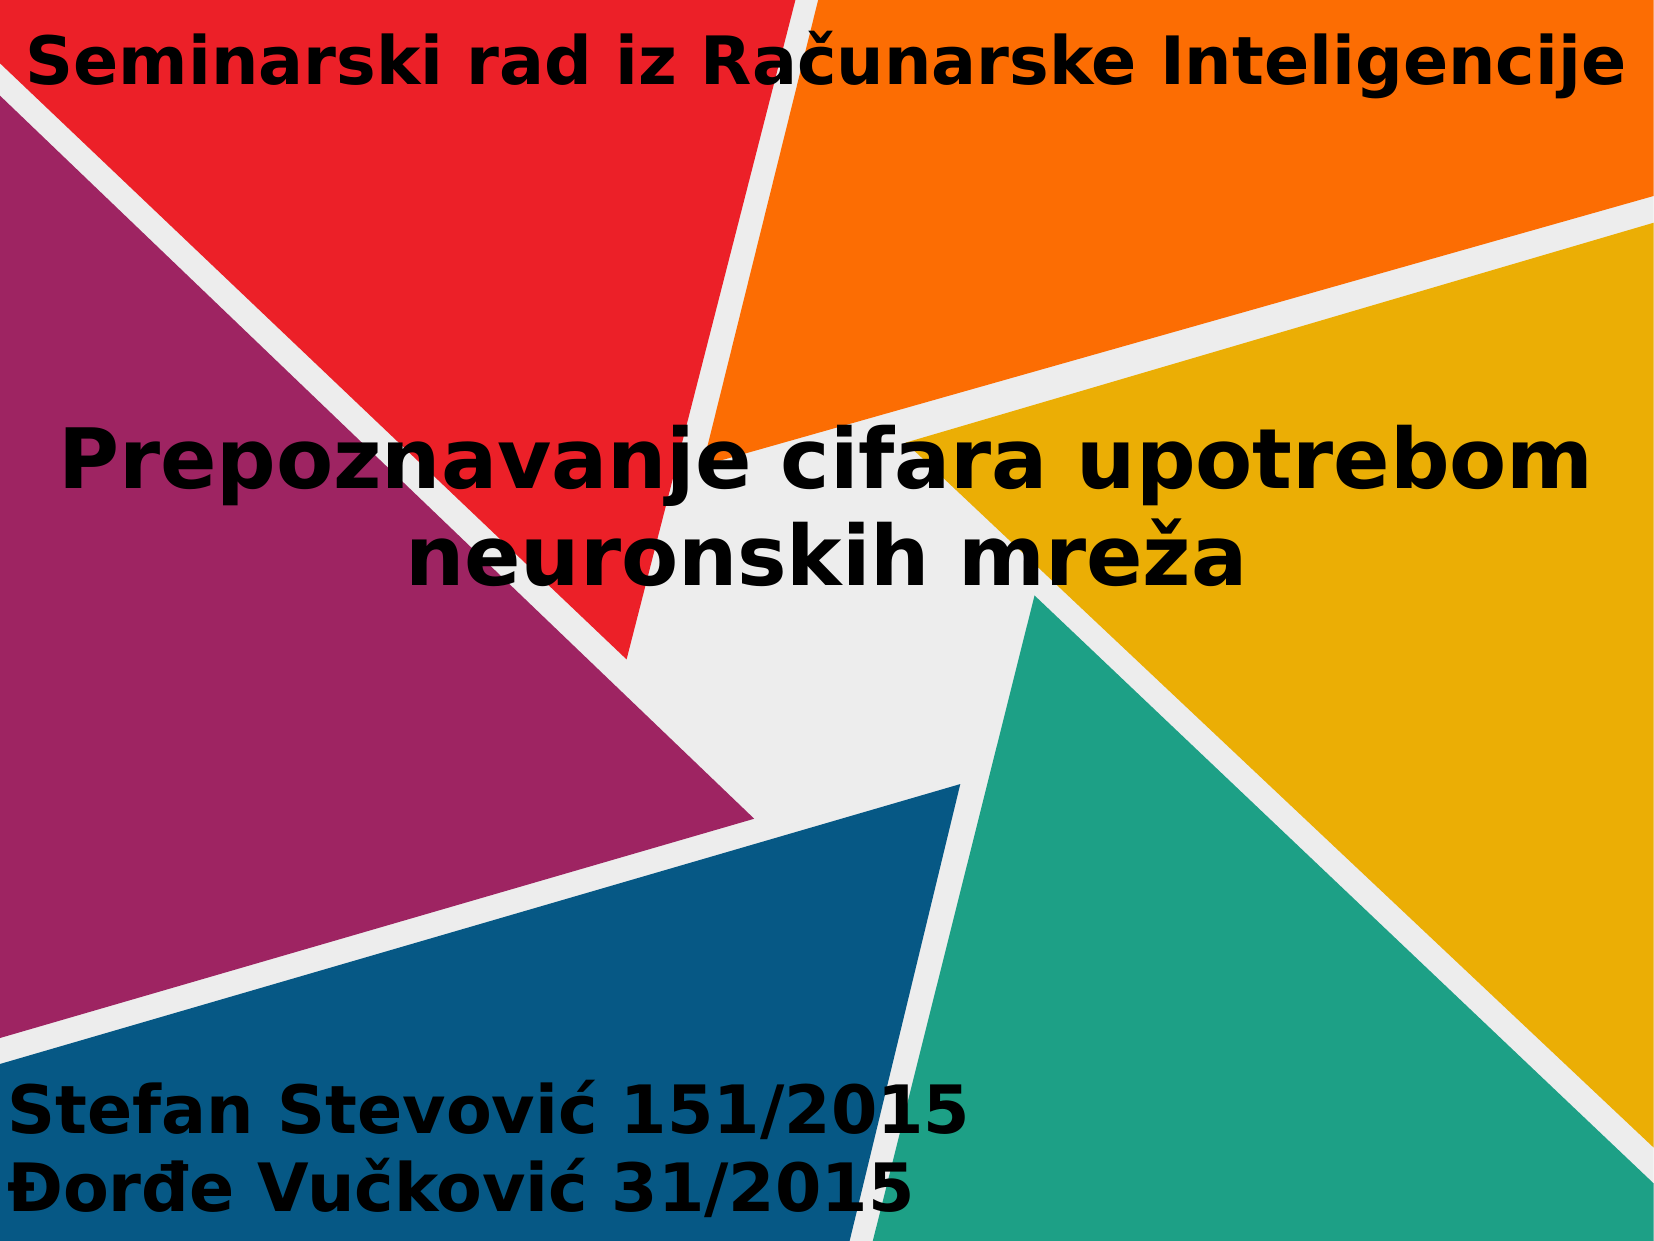

# Seminarski rad iz Računarske Inteligencije
Prepoznavanje cifara upotrebom neuronskih mreža
Stefan Stevović 151/2015
Đorđe Vučković 31/2015